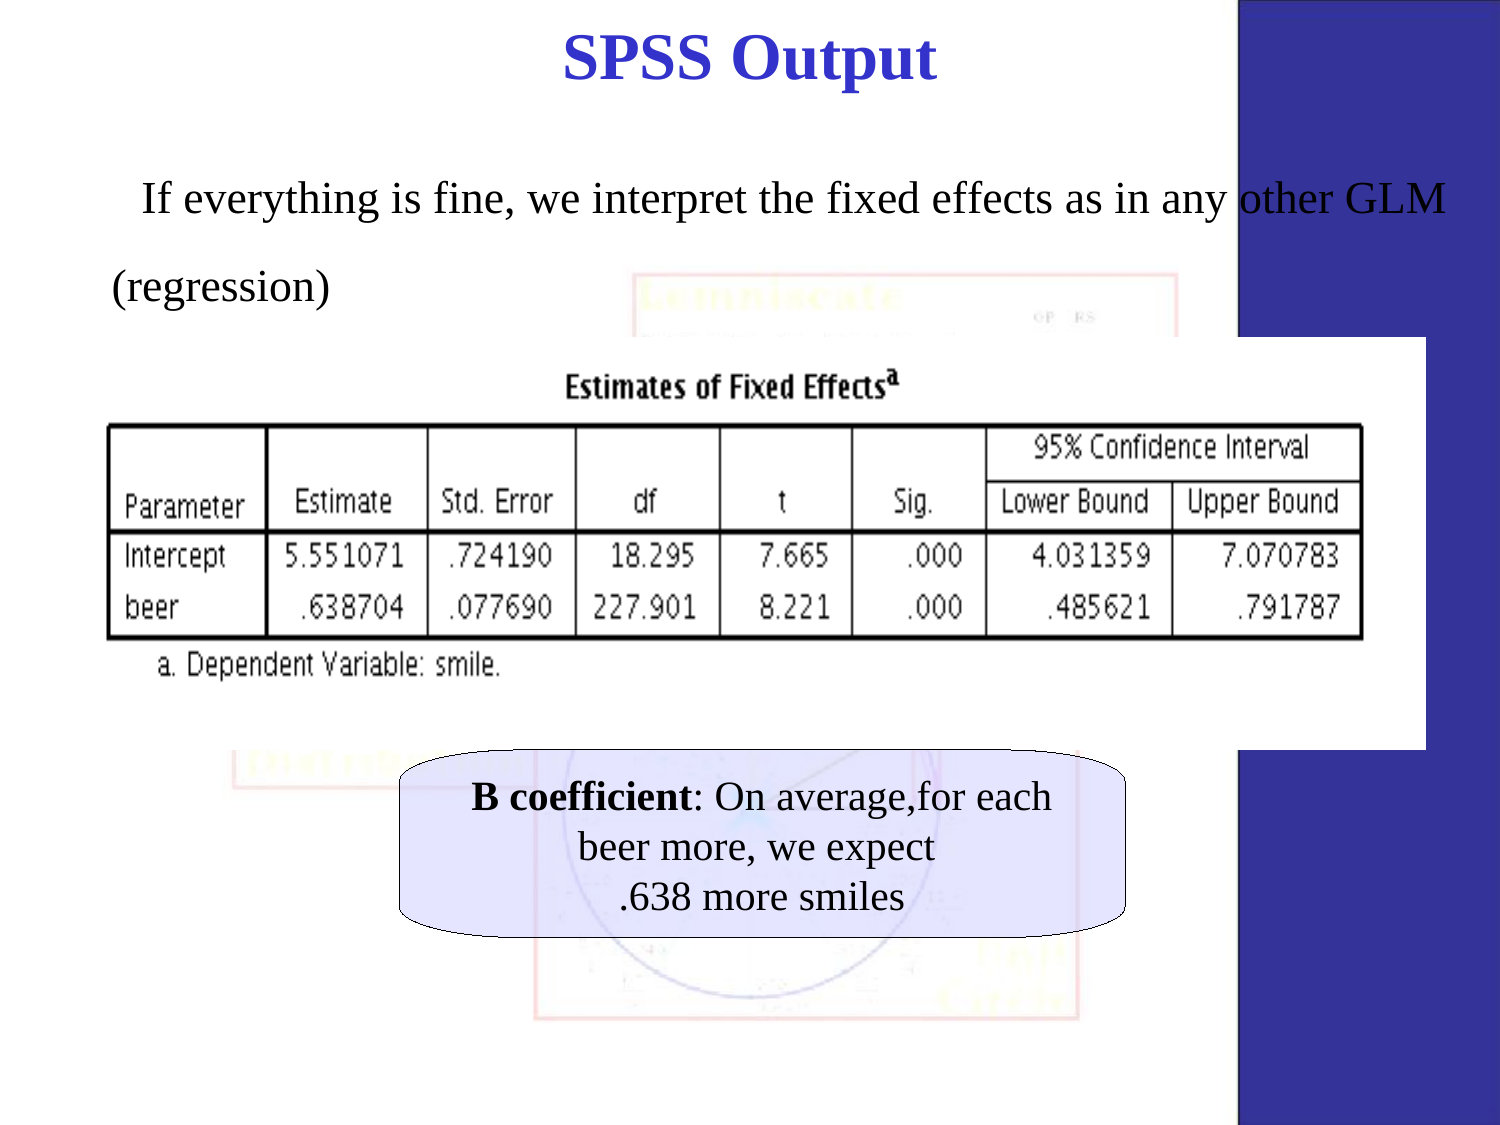

# SPSS Output
If everything is fine, we interpret the fixed effects as in any other GLM (regression)
B coefficient: On average,for each beer more, we expect
.638 more smiles
104